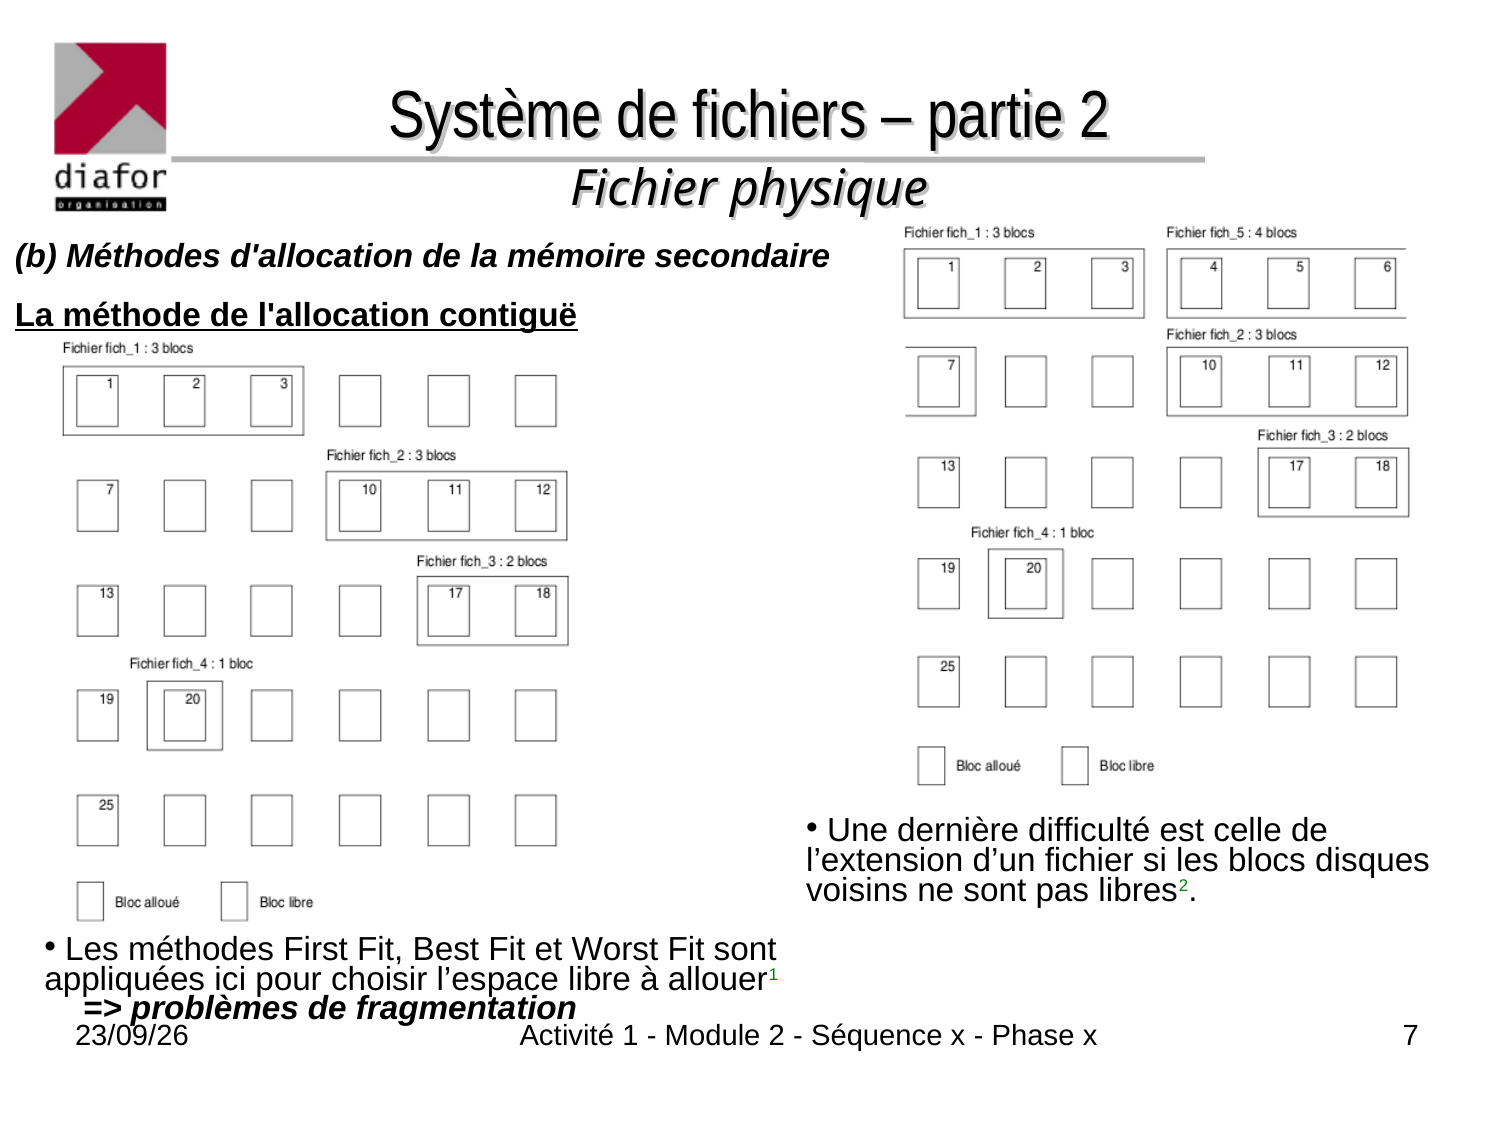

# Système de fichiers – partie 2 Fichier physique
(b) Méthodes d'allocation de la mémoire secondaire
La méthode de l'allocation contiguë
 Une dernière difficulté est celle de l’extension d’un fichier si les blocs disques voisins ne sont pas libres2.
 Les méthodes First Fit, Best Fit et Worst Fit sont appliquées ici pour choisir l’espace libre à allouer1
=> problèmes de fragmentation
Activité 1 - Module 2 - Séquence x - Phase x
7